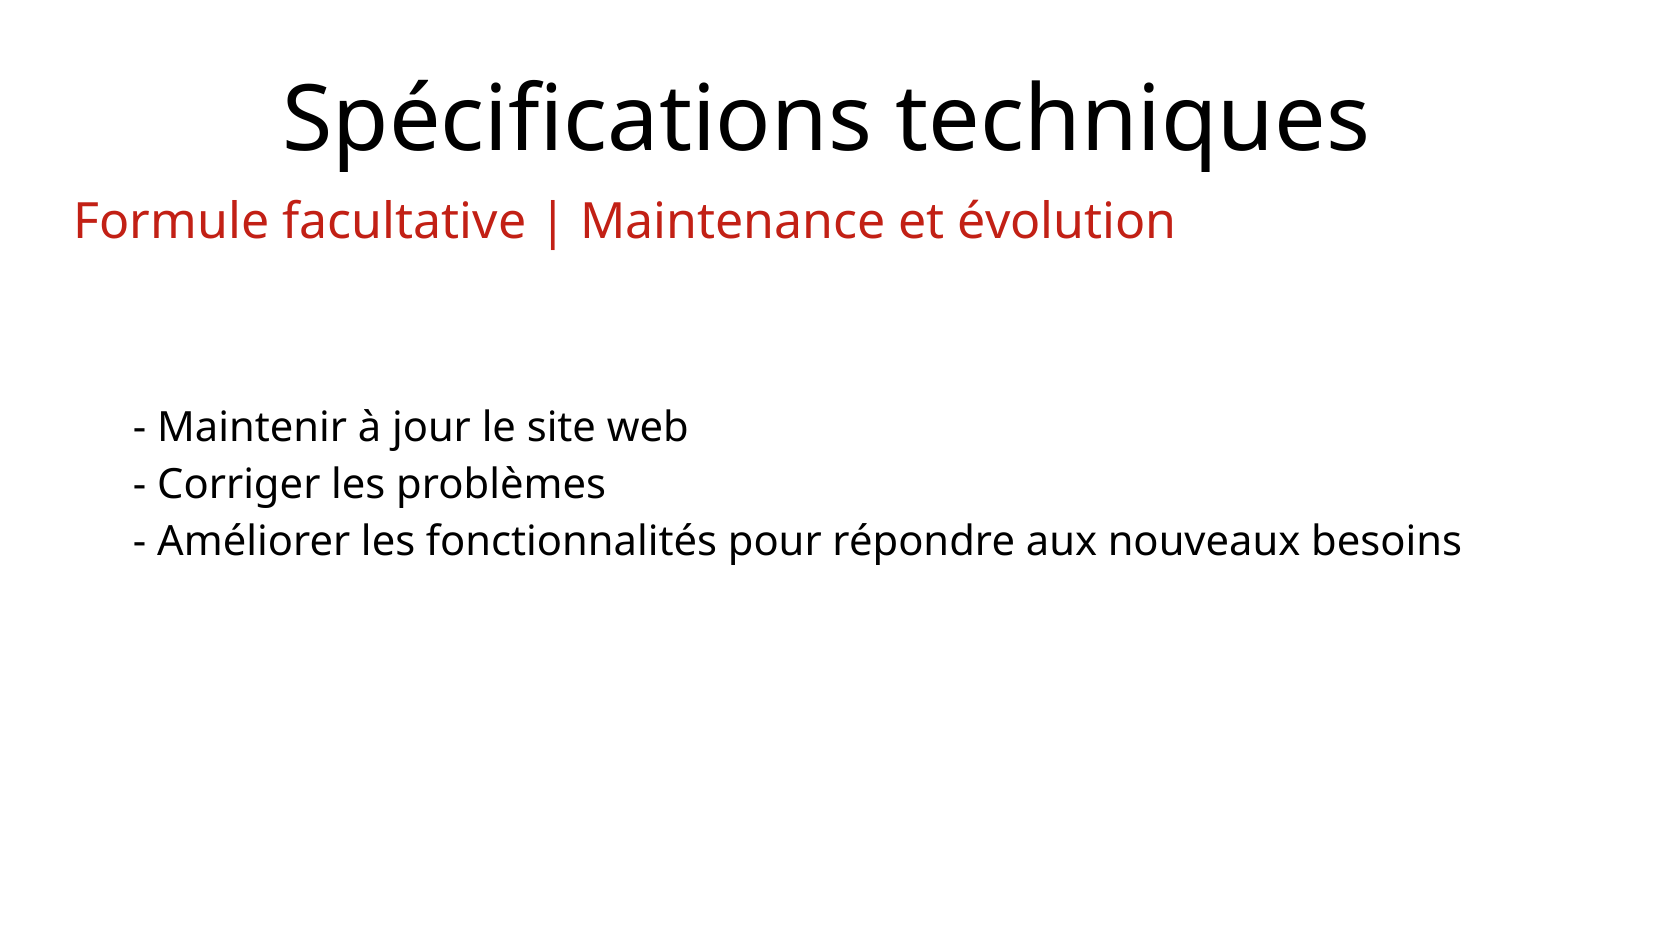

# Spécifications techniques
Formule facultative | Maintenance et évolution
- Maintenir à jour le site web
- Corriger les problèmes
- Améliorer les fonctionnalités pour répondre aux nouveaux besoins